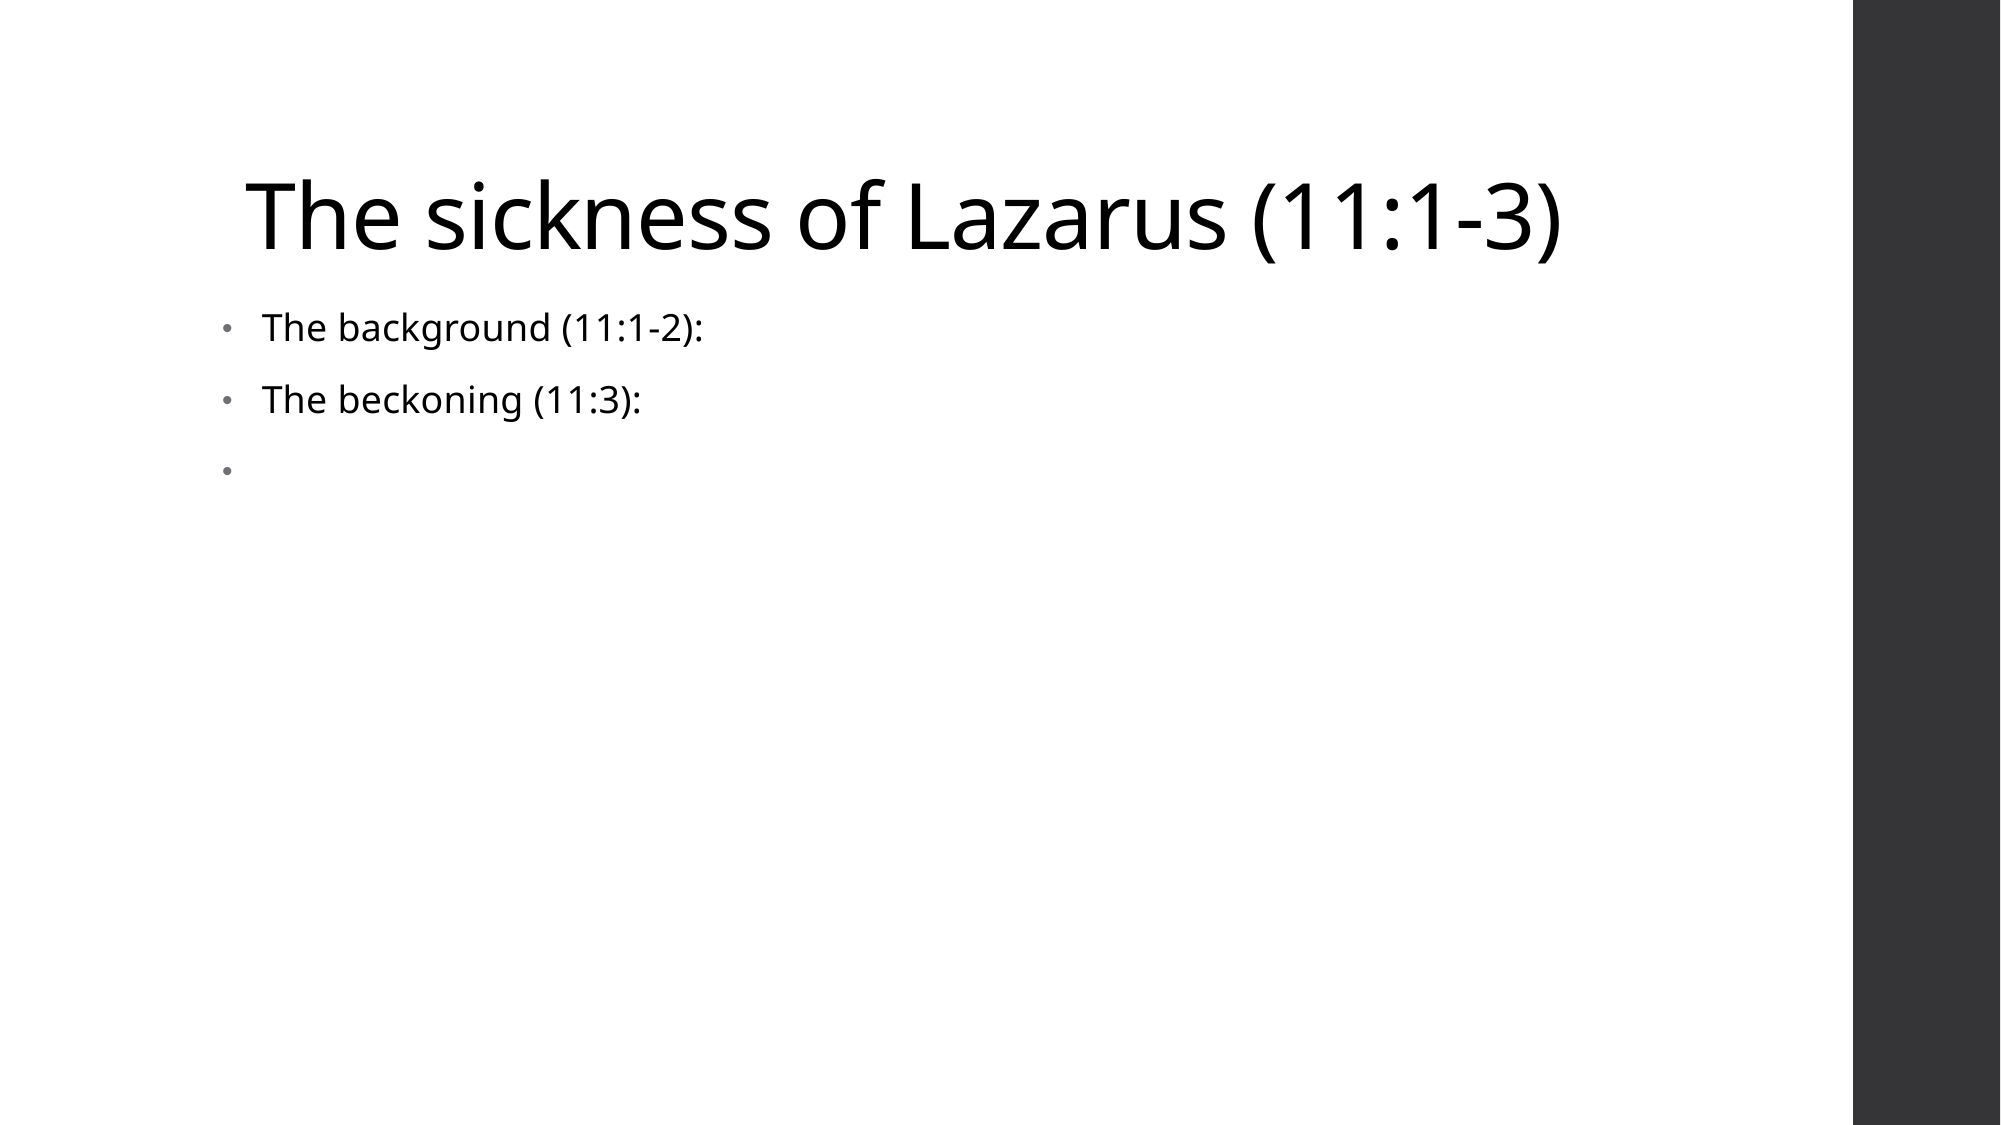

# The sickness of Lazarus (11:1-3)
 The background (11:1-2):
 The beckoning (11:3):